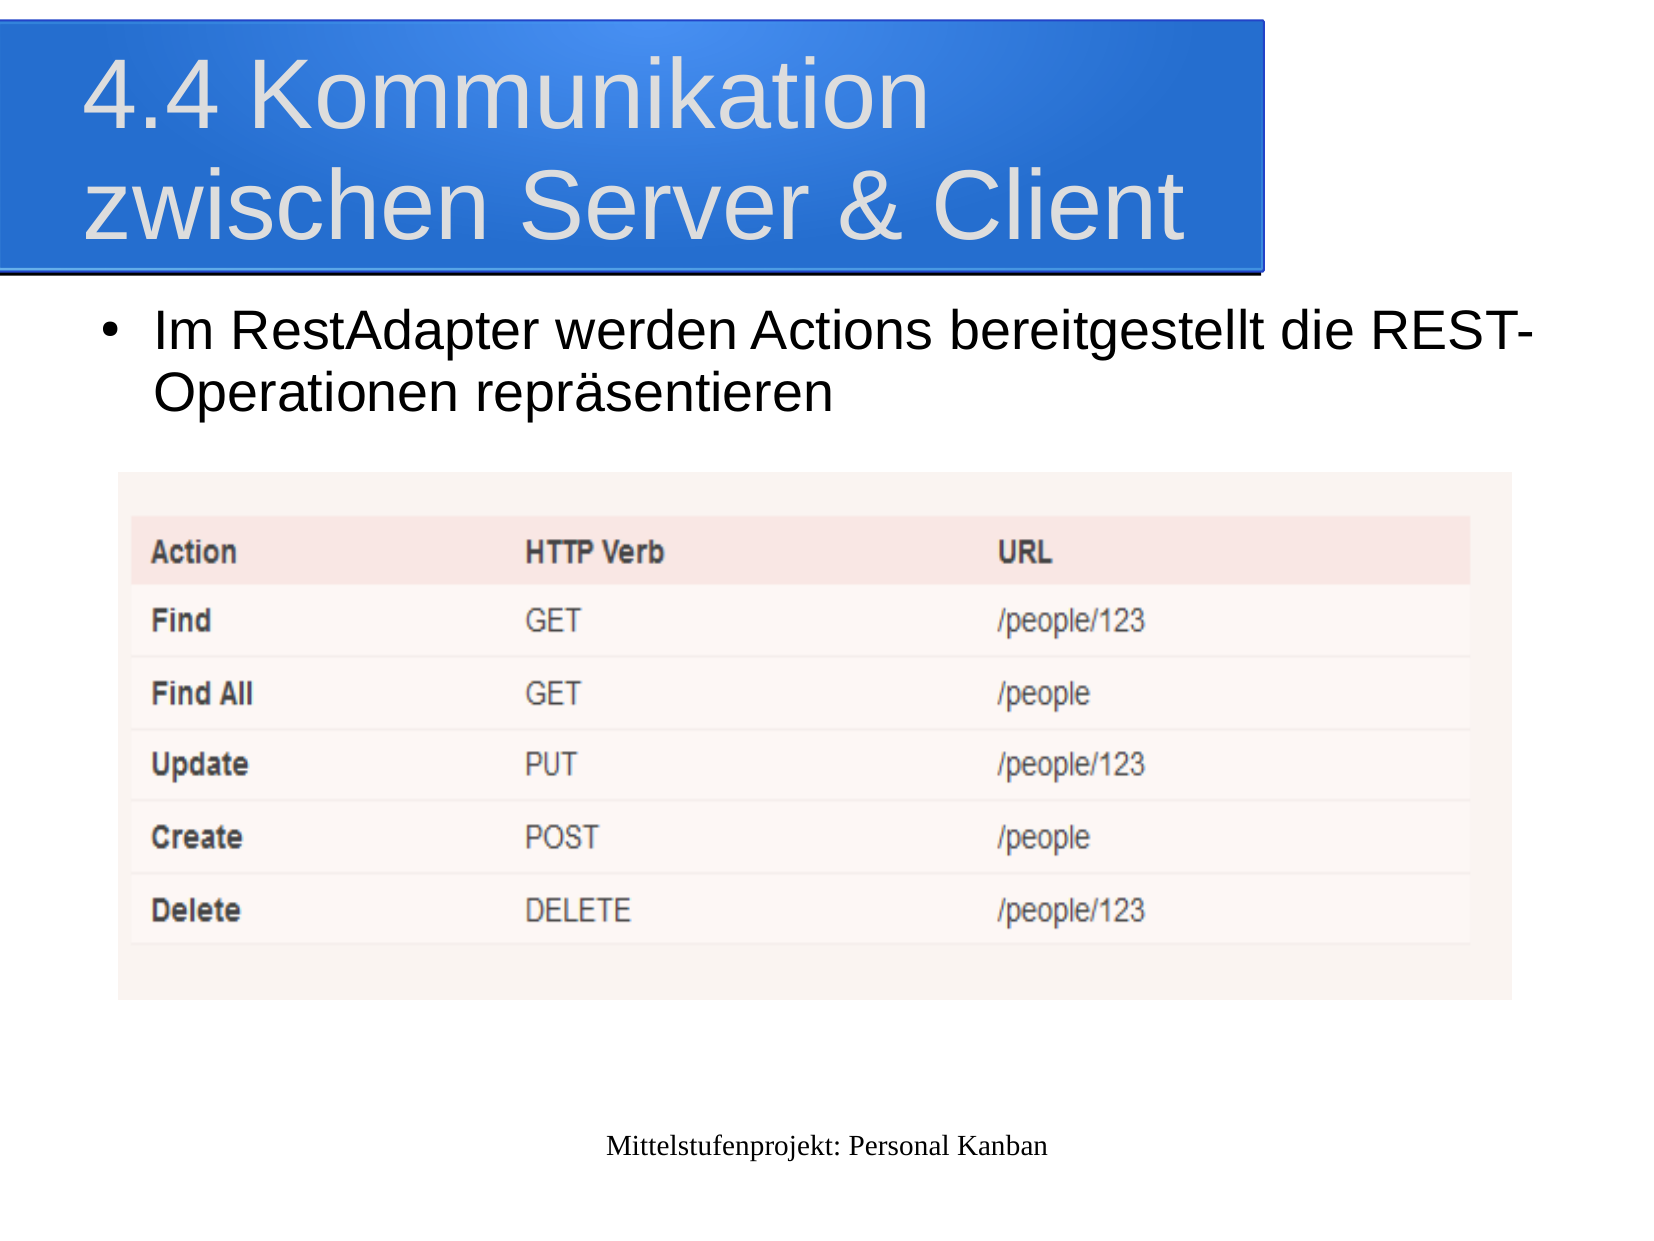

# 4.4 Kommunikation zwischen Server & Client
Im RestAdapter werden Actions bereitgestellt die REST-Operationen repräsentieren
Mittelstufenprojekt: Personal Kanban